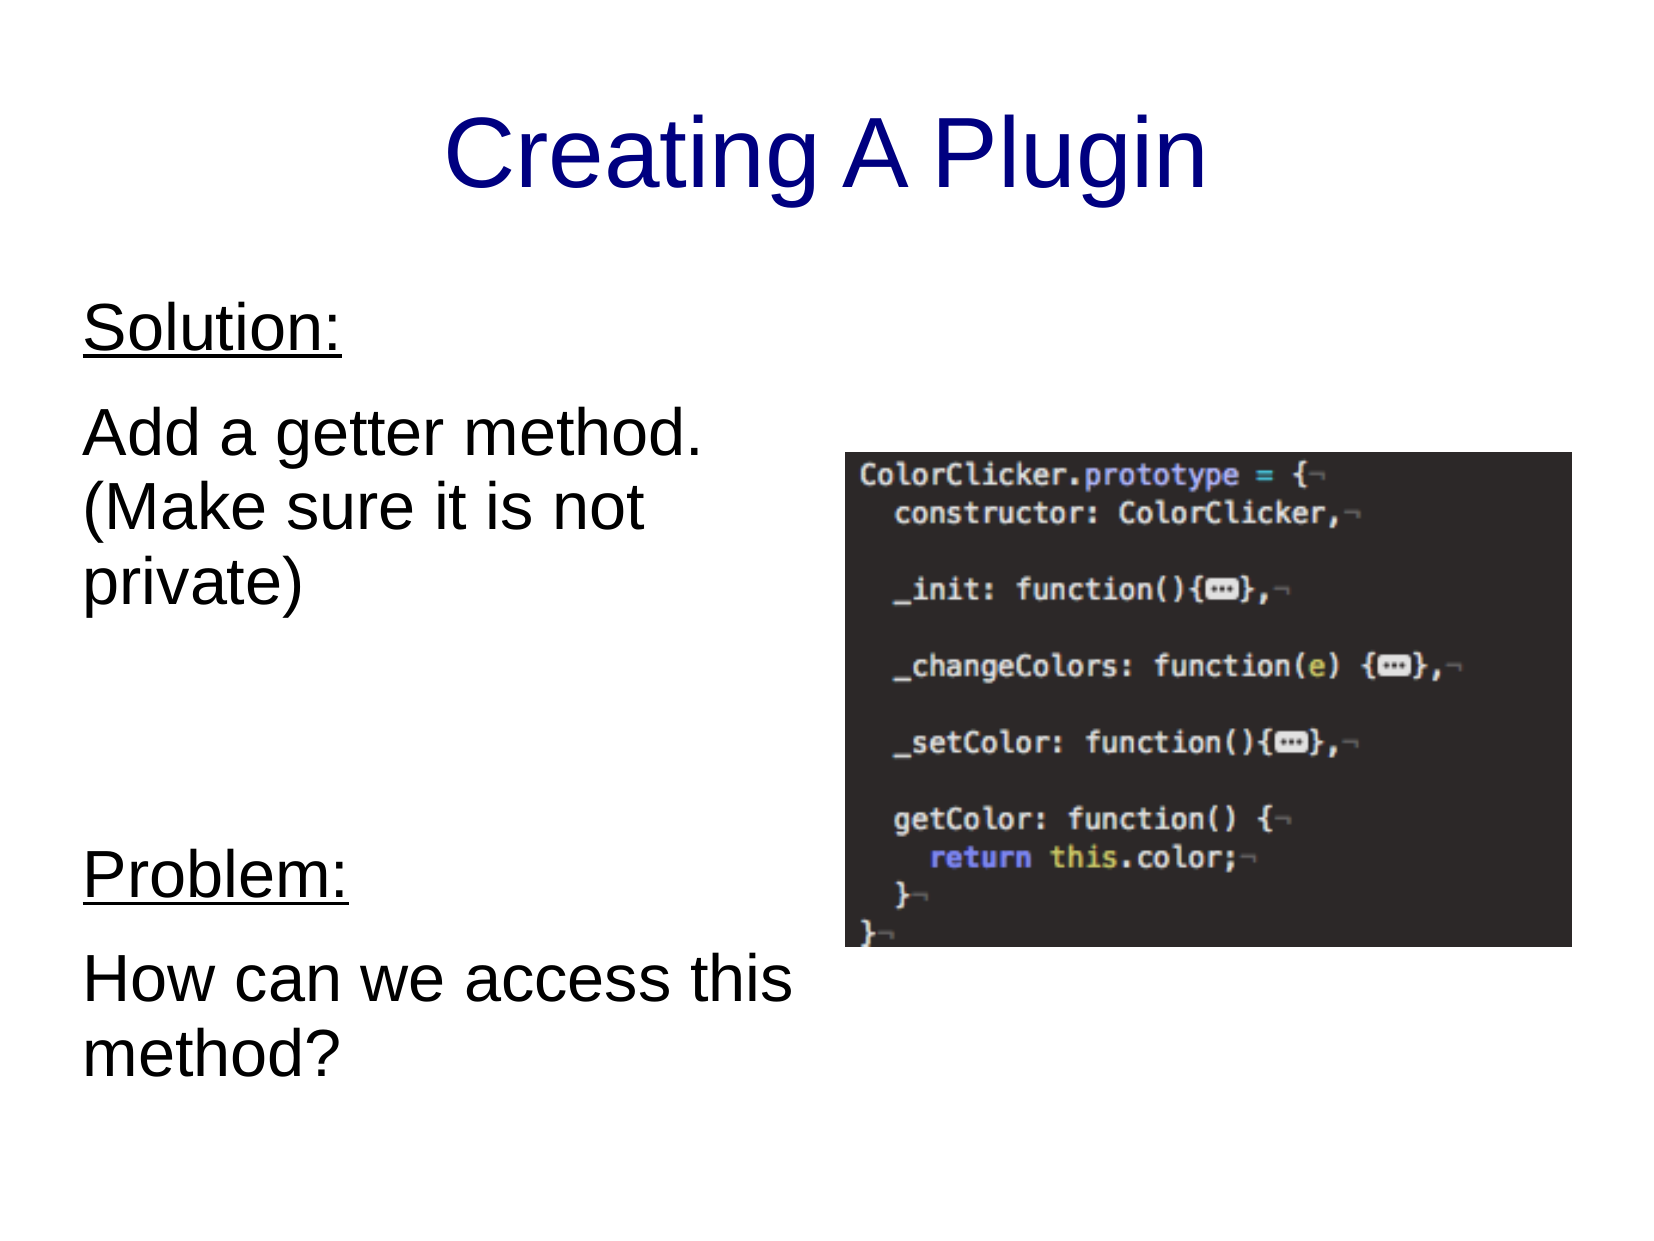

# Creating A Plugin
Solution:
Add a getter method. (Make sure it is not private)
Problem:
How can we access this method?